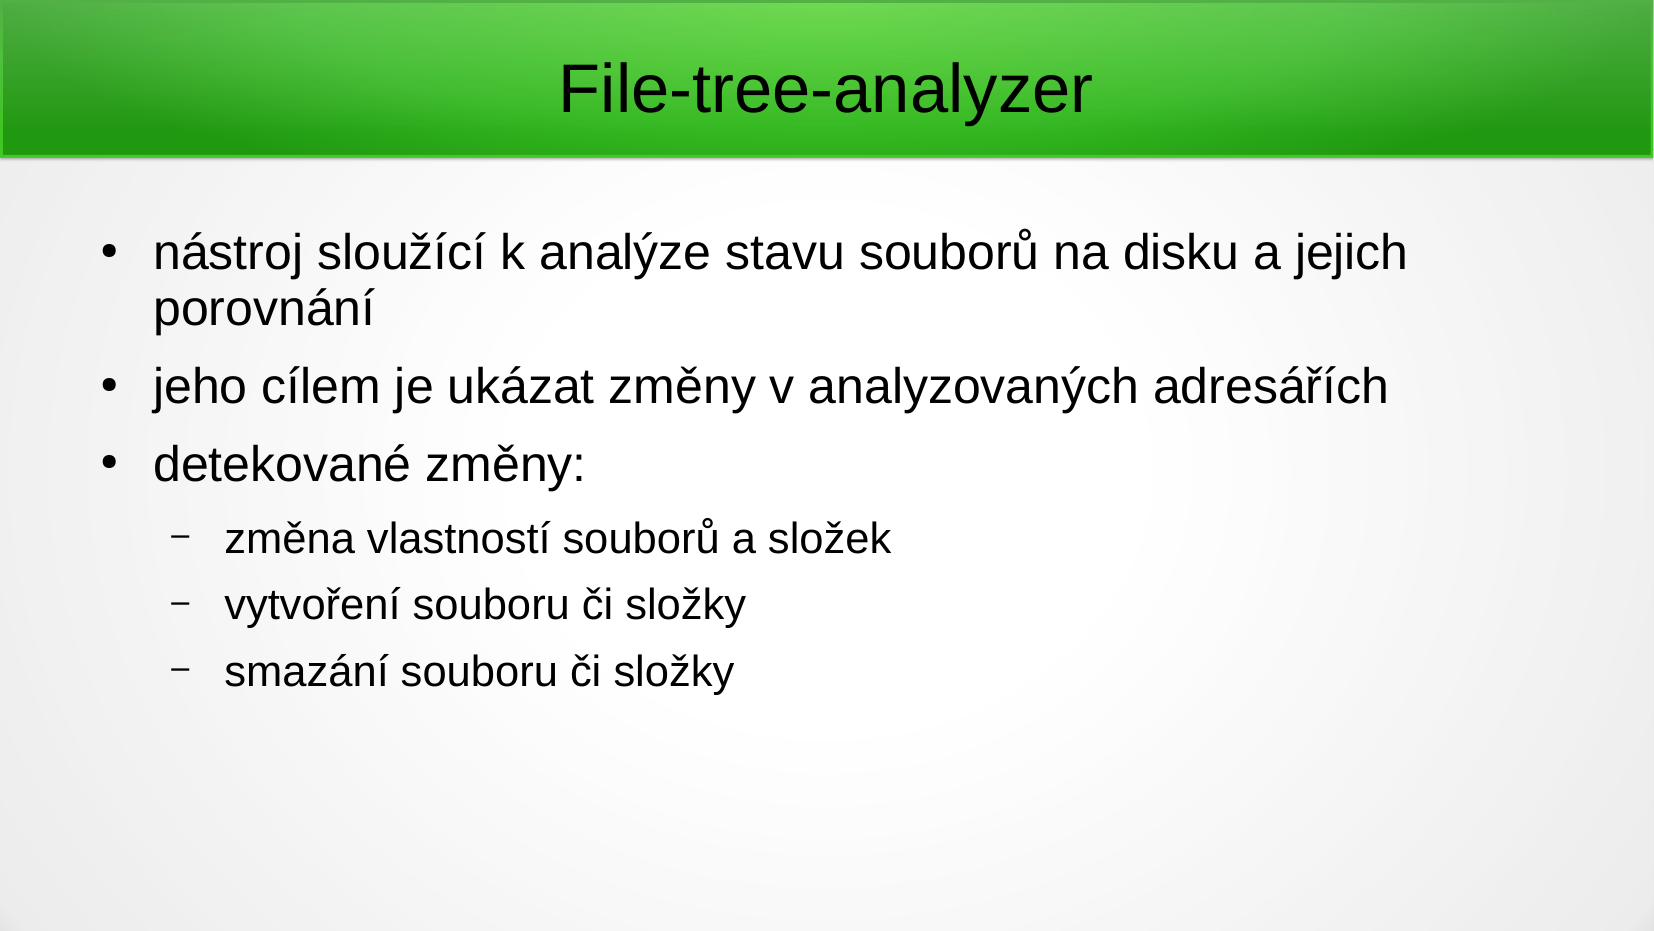

# File-tree-analyzer
nástroj sloužící k analýze stavu souborů na disku a jejich porovnání
jeho cílem je ukázat změny v analyzovaných adresářích
detekované změny:
změna vlastností souborů a složek
vytvoření souboru či složky
smazání souboru či složky